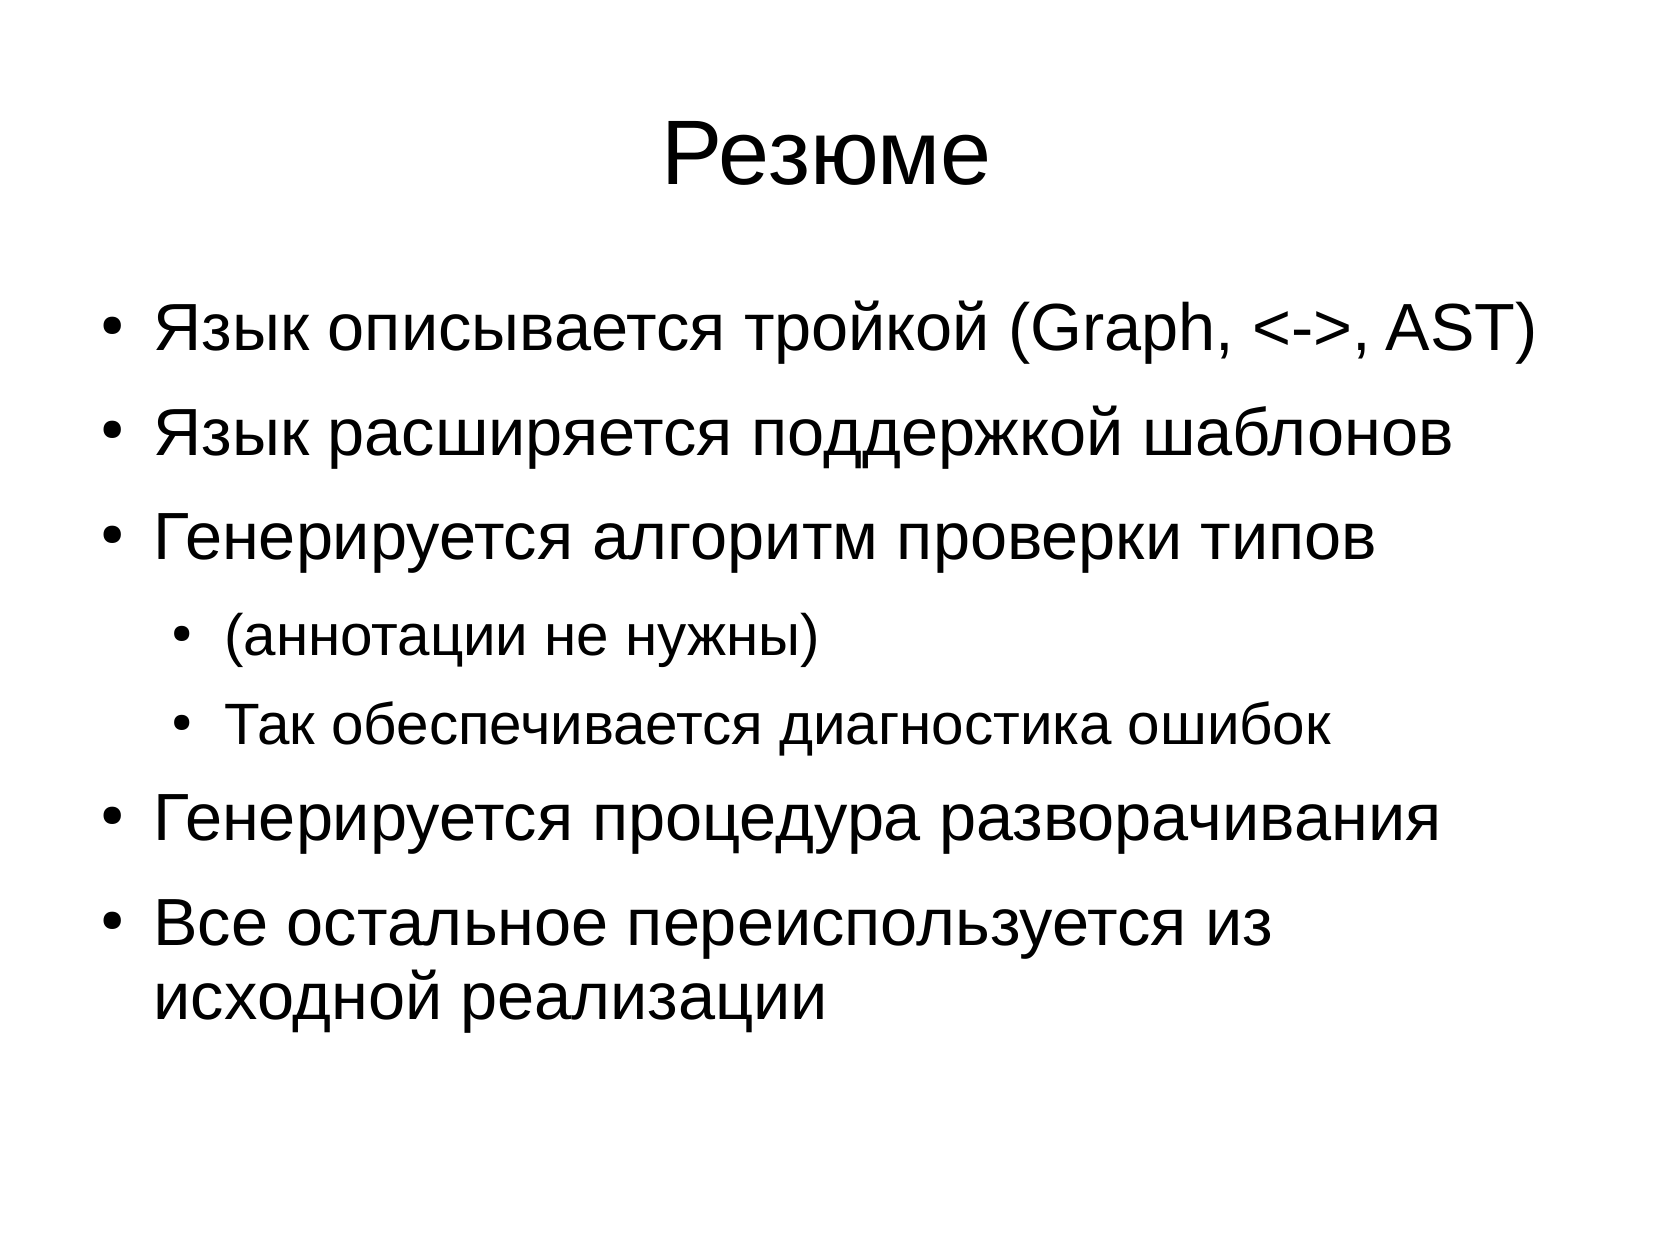

# Резюме
Язык описывается тройкой (Graph, <->, AST)
Язык расширяется поддержкой шаблонов
Генерируется алгоритм проверки типов
(аннотации не нужны)
Так обеспечивается диагностика ошибок
Генерируется процедура разворачивания
Все остальное переиспользуется из исходной реализации